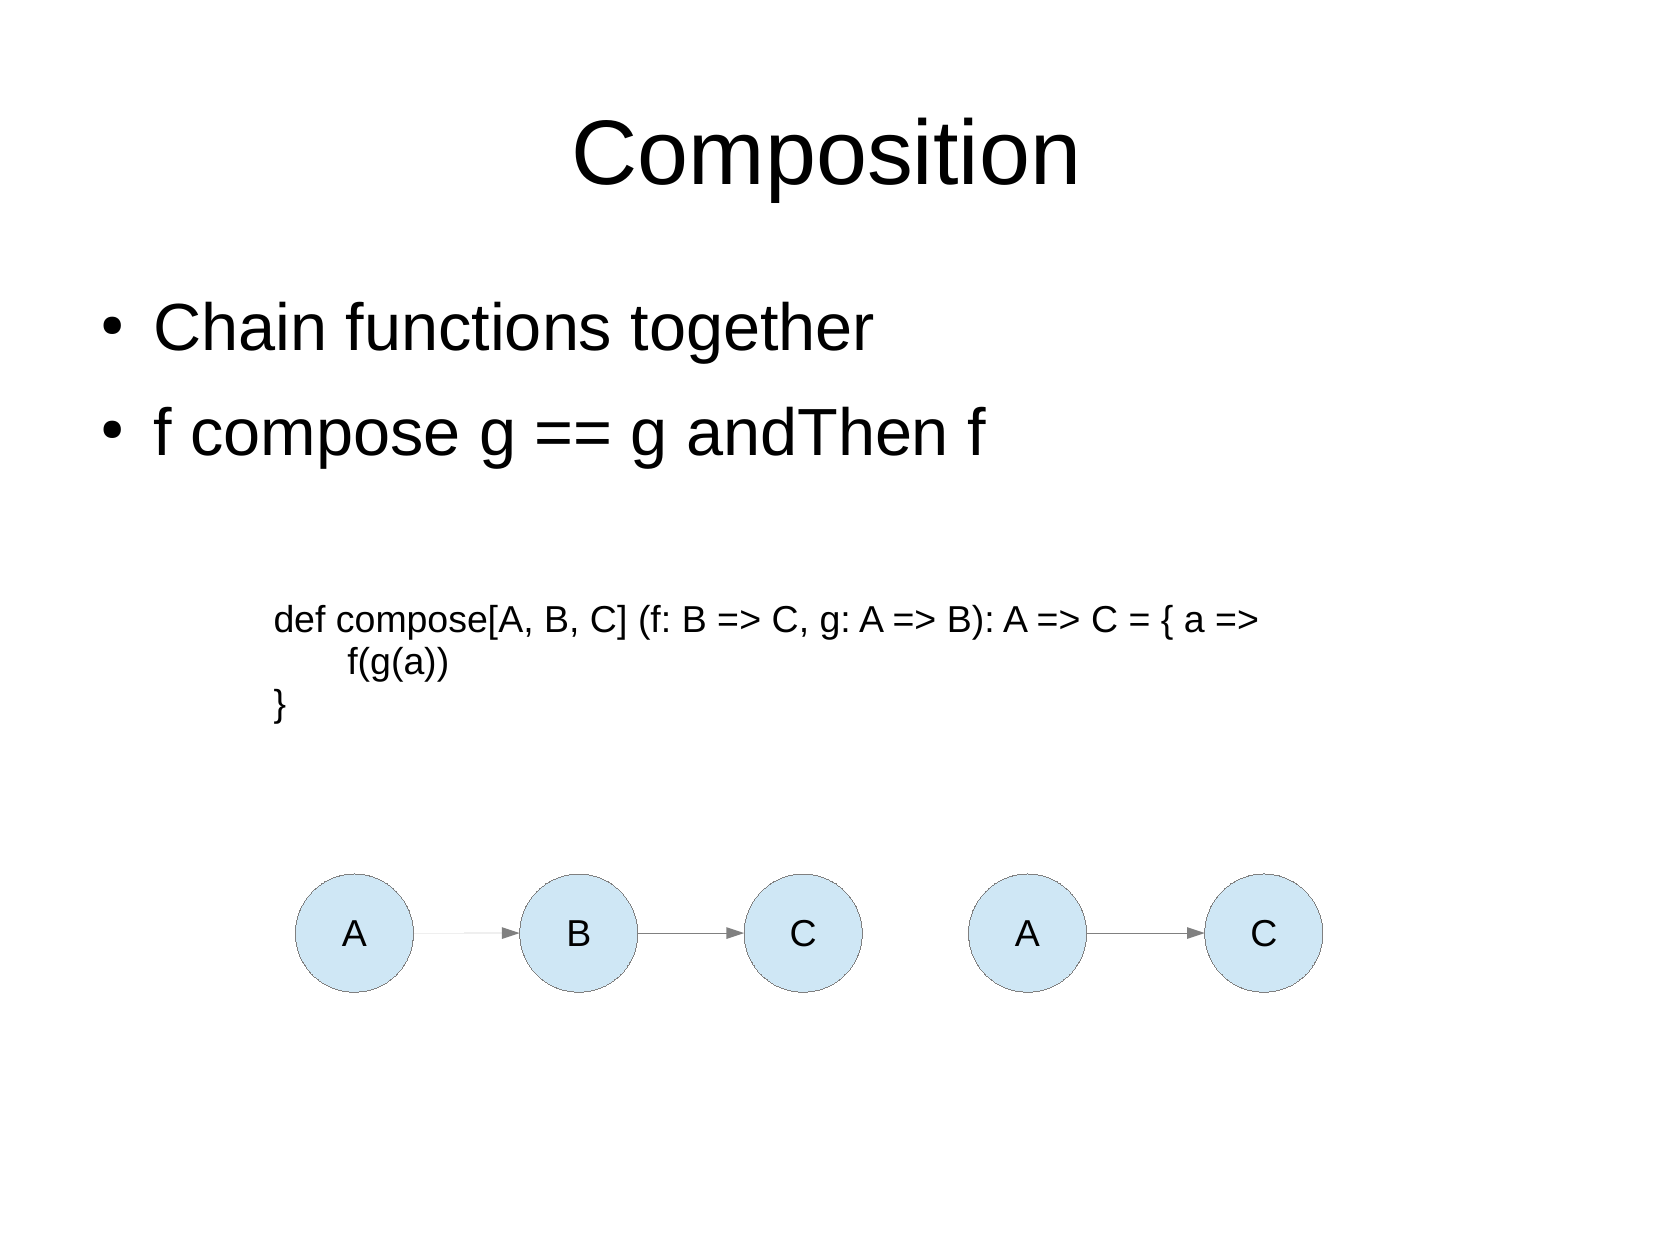

# Composition
Chain functions together
f compose g == g andThen f
	def compose[A, B, C] (f: B => C, g: A => B): A => C = { a =>
		f(g(a))
	}
A
B
C
A
C